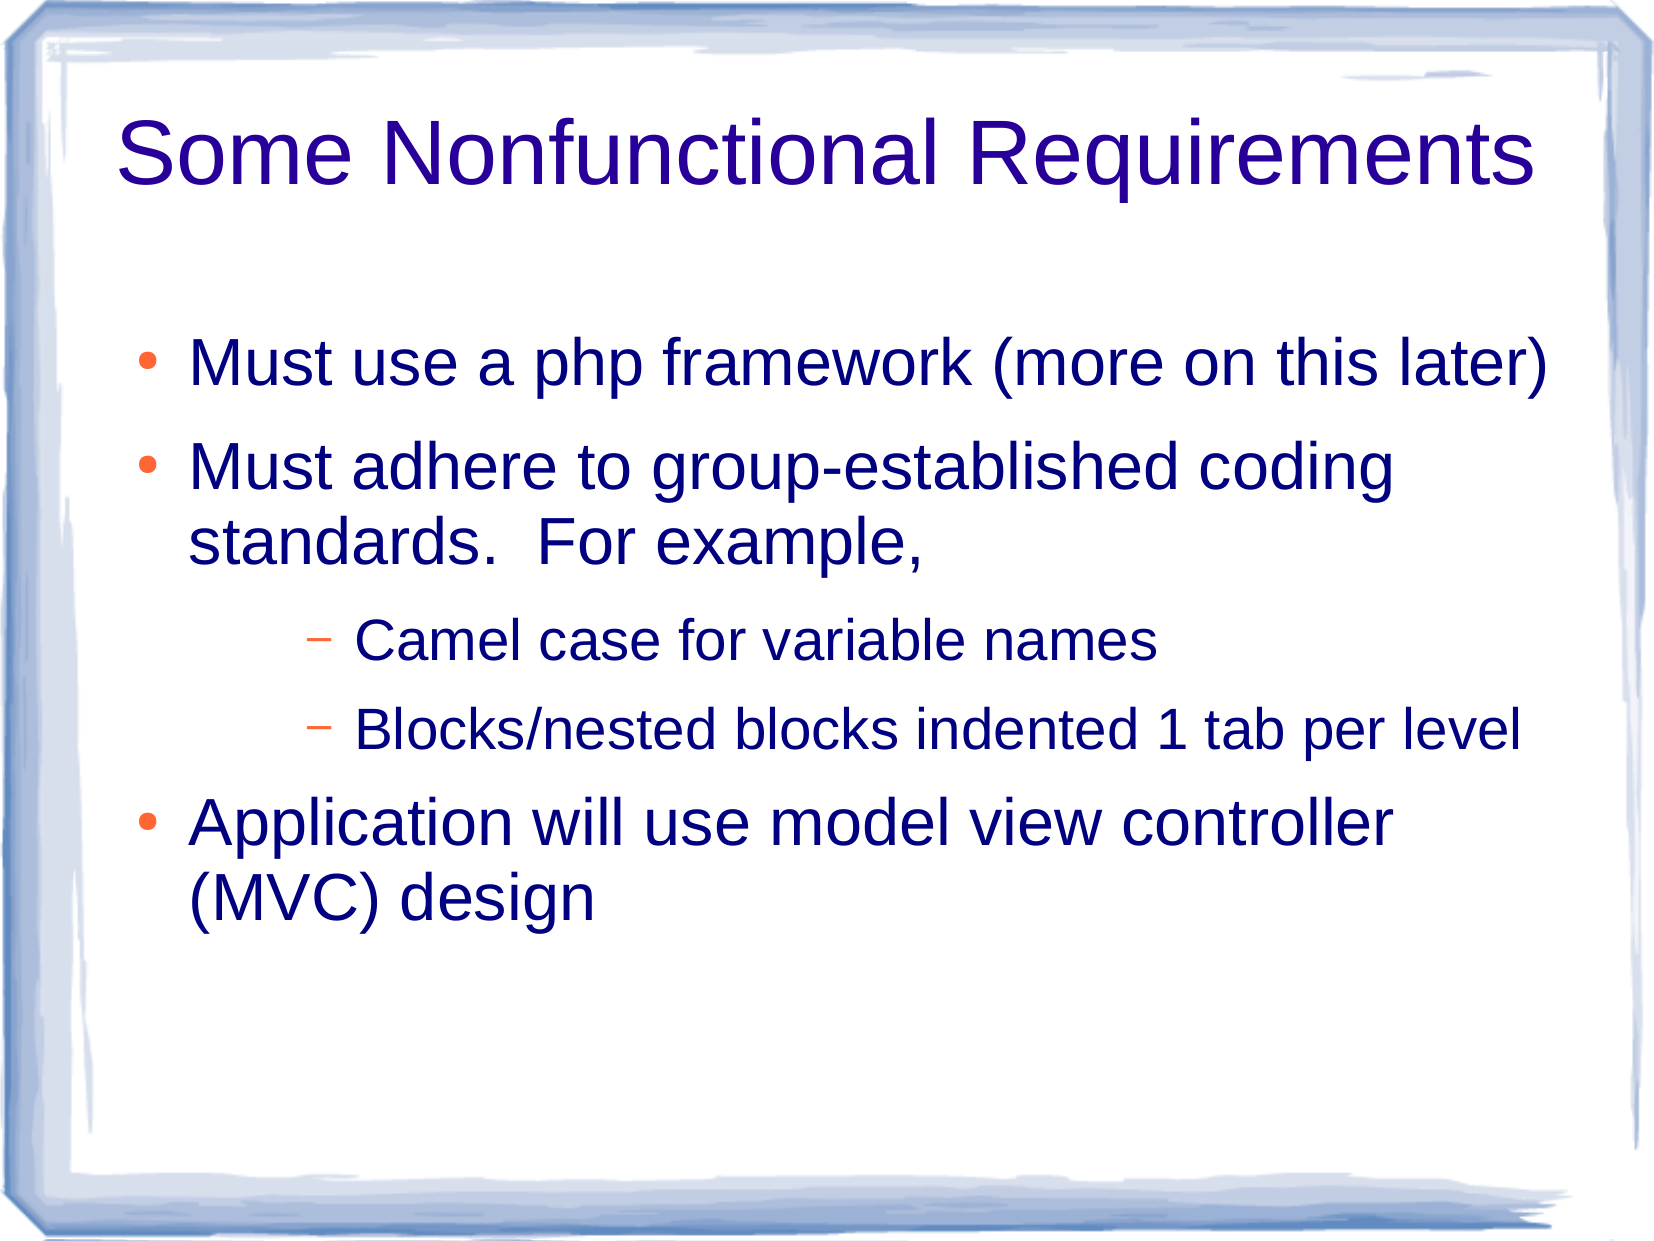

# Some Nonfunctional Requirements
Must use a php framework (more on this later)
Must adhere to group-established coding standards. For example,
Camel case for variable names
Blocks/nested blocks indented 1 tab per level
Application will use model view controller (MVC) design